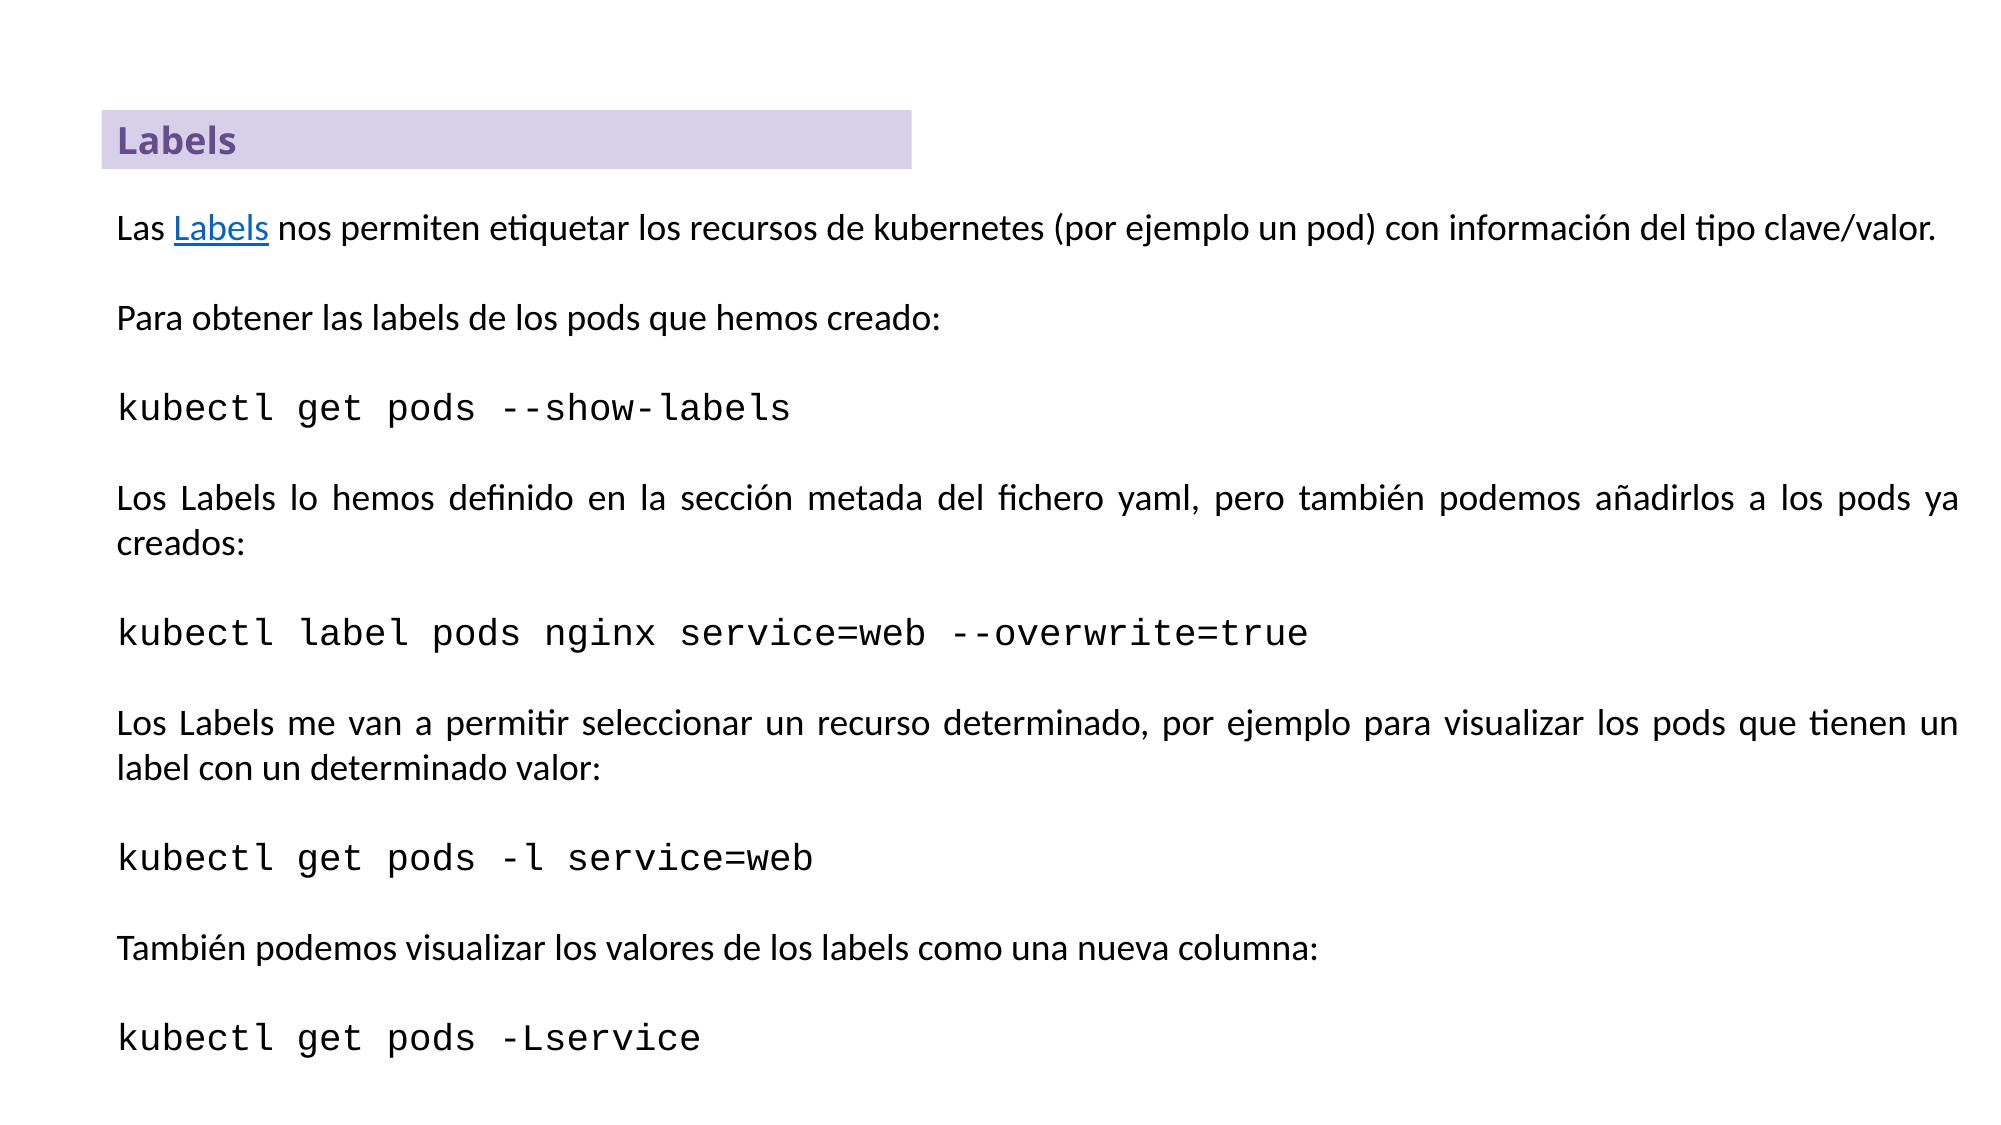

Labels
Las Labels nos permiten etiquetar los recursos de kubernetes (por ejemplo un pod) con información del tipo clave/valor.
Para obtener las labels de los pods que hemos creado:
kubectl get pods --show-labels
Los Labels lo hemos definido en la sección metada del fichero yaml, pero también podemos añadirlos a los pods ya creados:
kubectl label pods nginx service=web --overwrite=true
Los Labels me van a permitir seleccionar un recurso determinado, por ejemplo para visualizar los pods que tienen un label con un determinado valor:
kubectl get pods -l service=web
También podemos visualizar los valores de los labels como una nueva columna:
kubectl get pods -Lservice